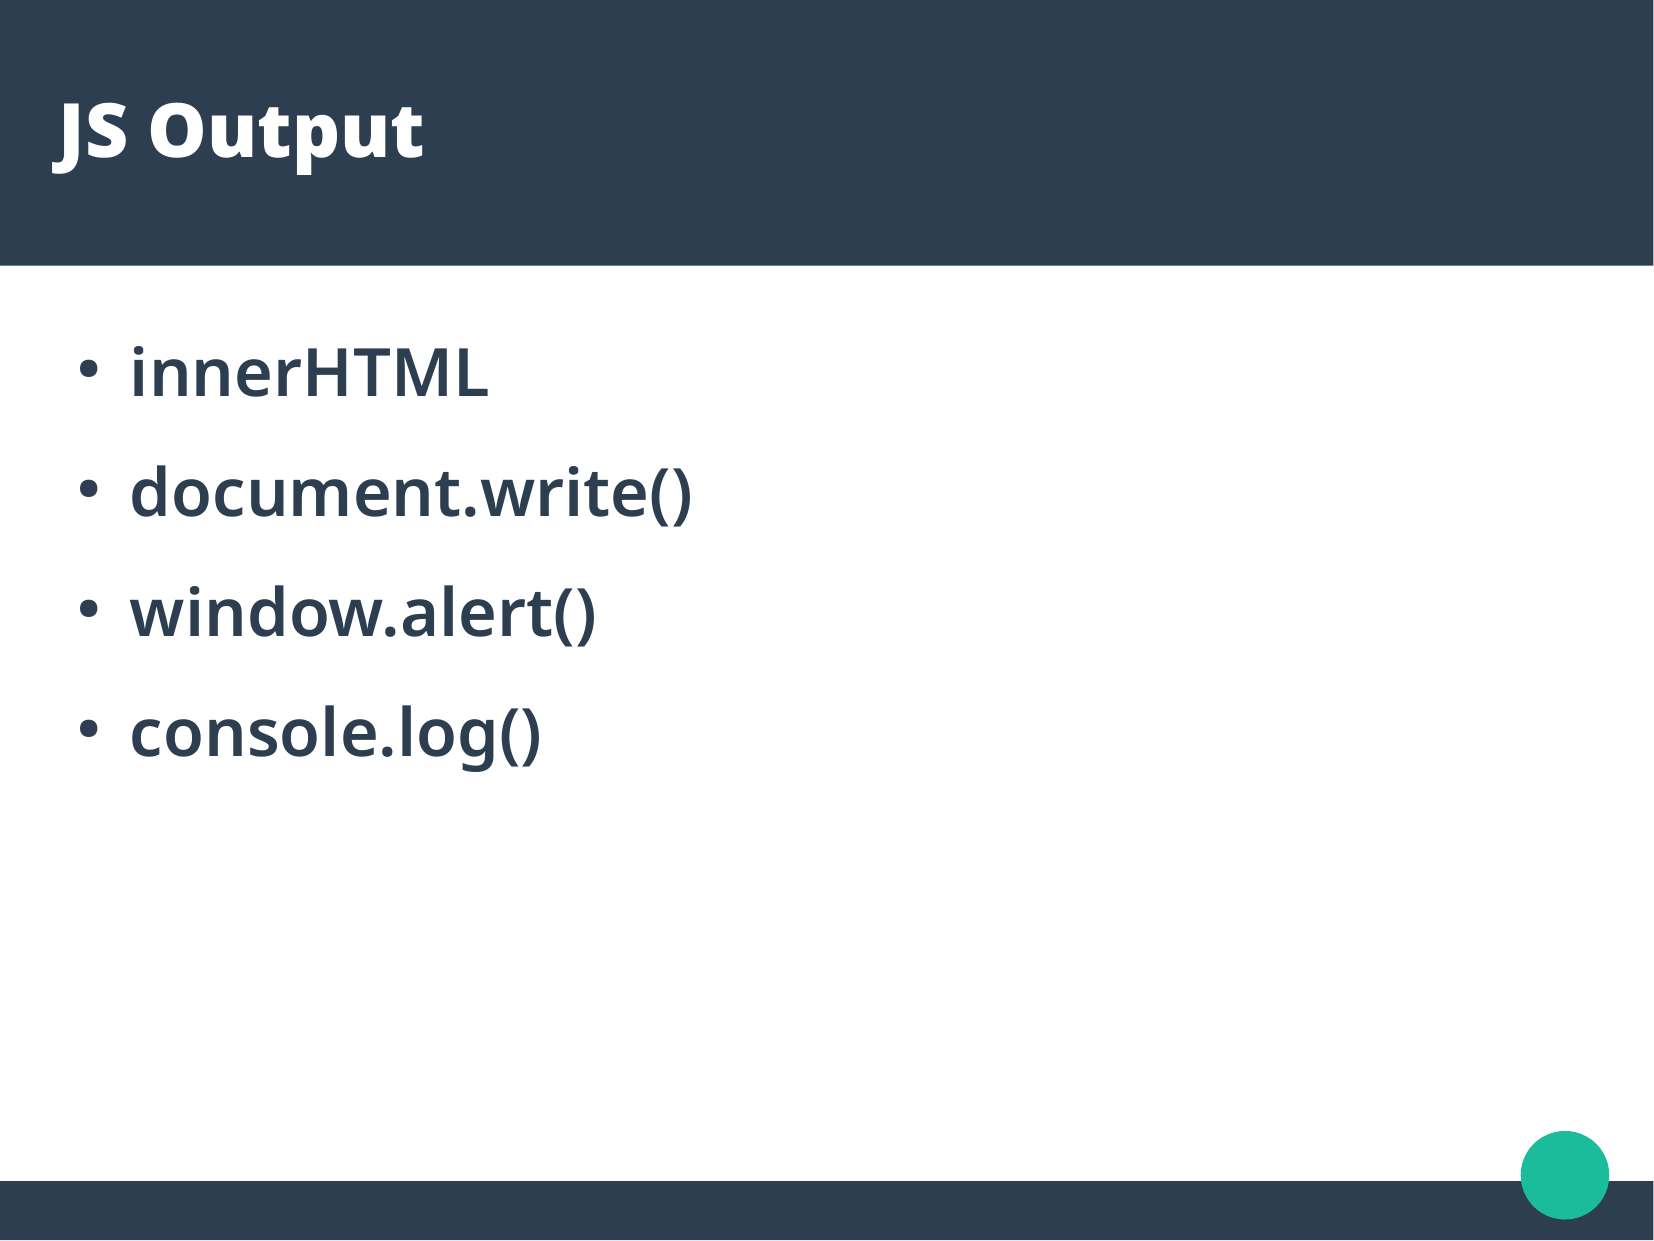

# JS Output
innerHTML
document.write()
window.alert()
console.log()